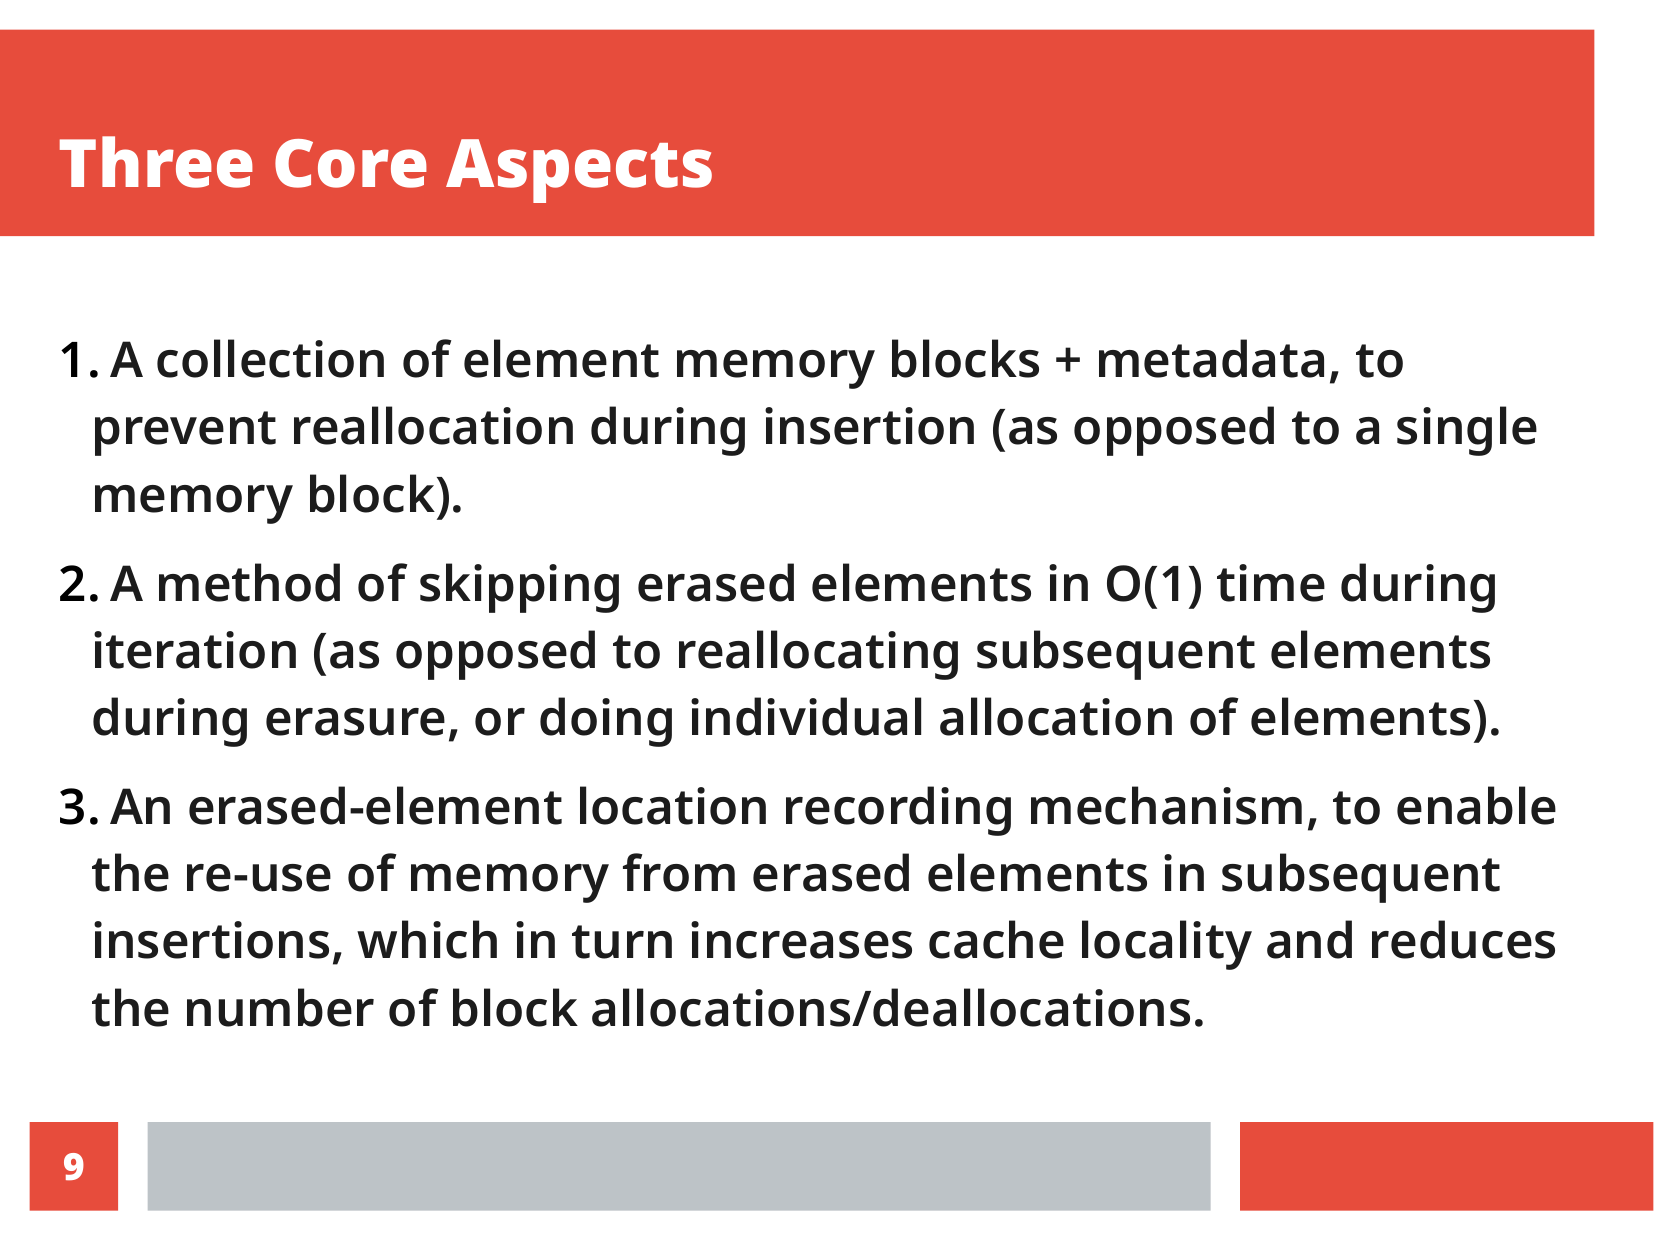

# Three Core Aspects
 A collection of element memory blocks + metadata, to prevent reallocation during insertion (as opposed to a single memory block).
 A method of skipping erased elements in O(1) time during iteration (as opposed to reallocating subsequent elements during erasure, or doing individual allocation of elements).
 An erased-element location recording mechanism, to enable the re-use of memory from erased elements in subsequent insertions, which in turn increases cache locality and reduces the number of block allocations/deallocations.
9